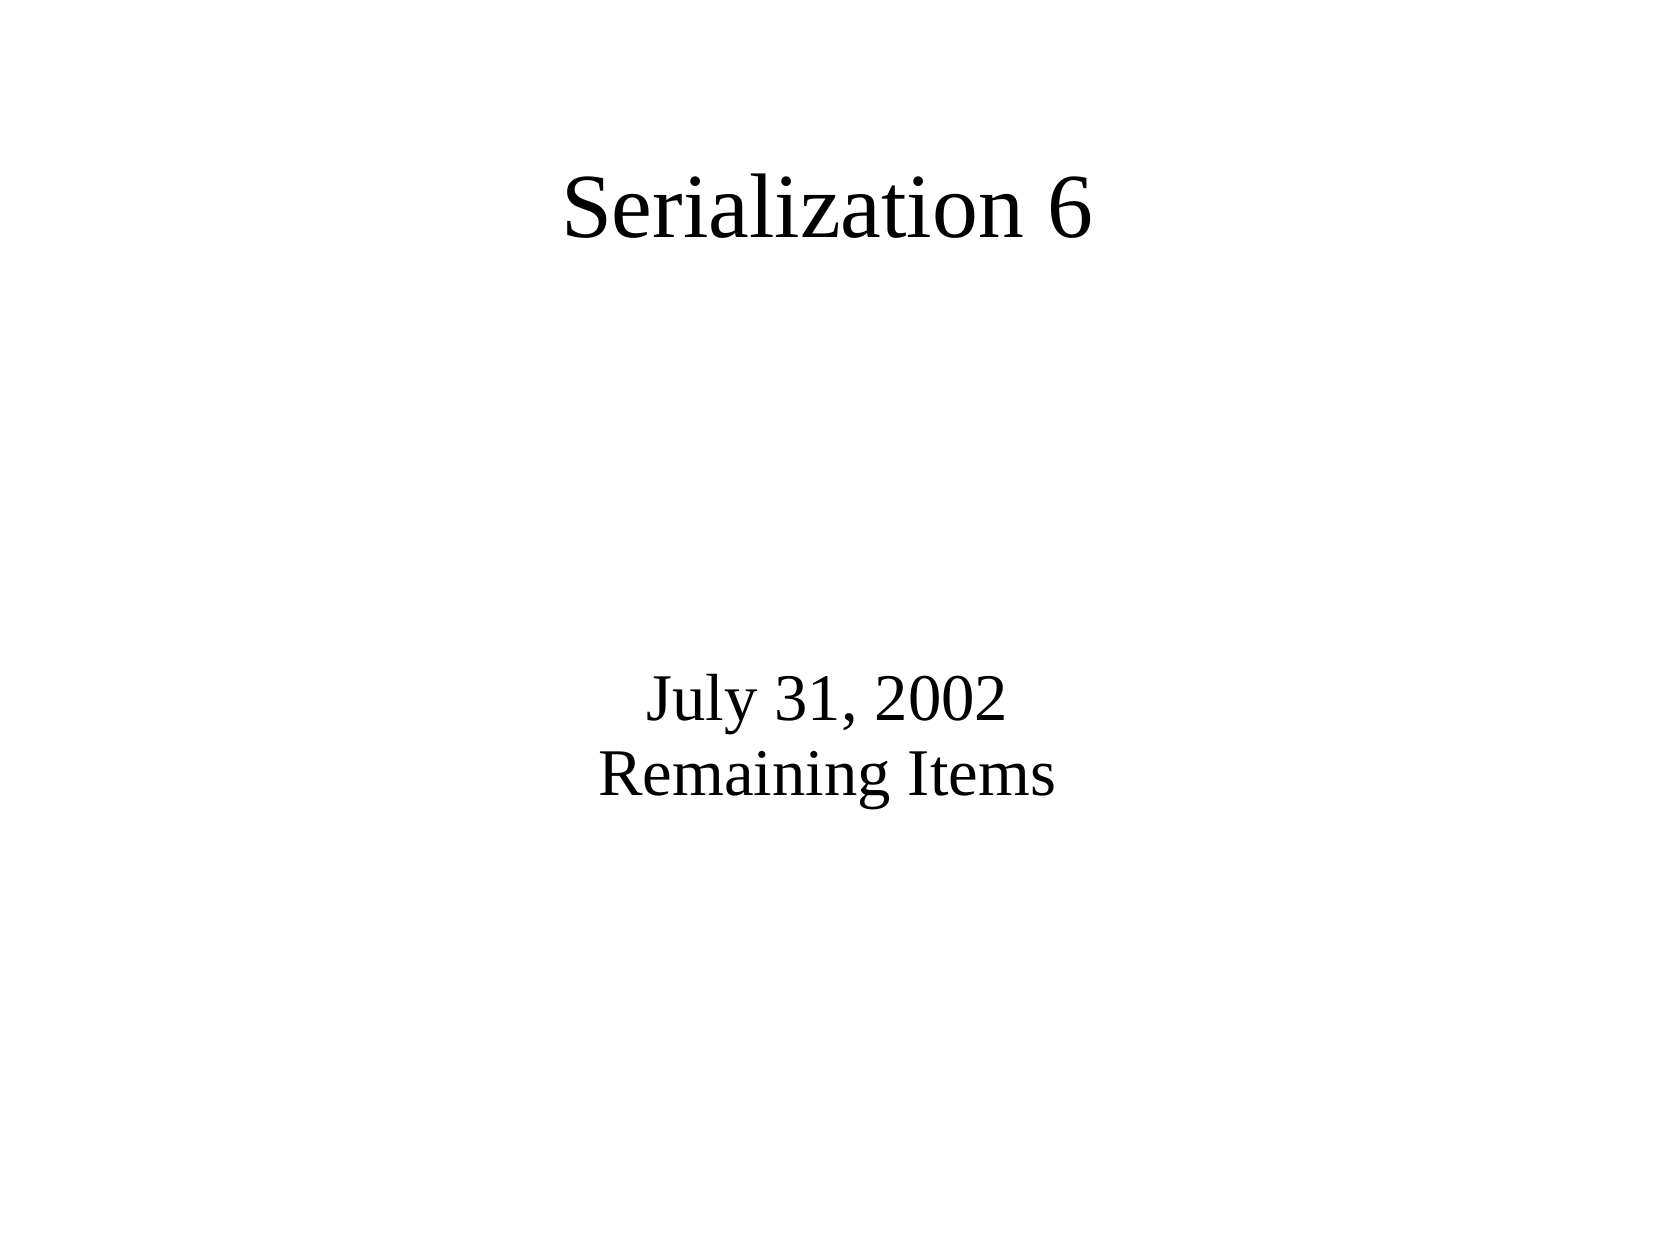

# Serialization 6
July 31, 2002
Remaining Items